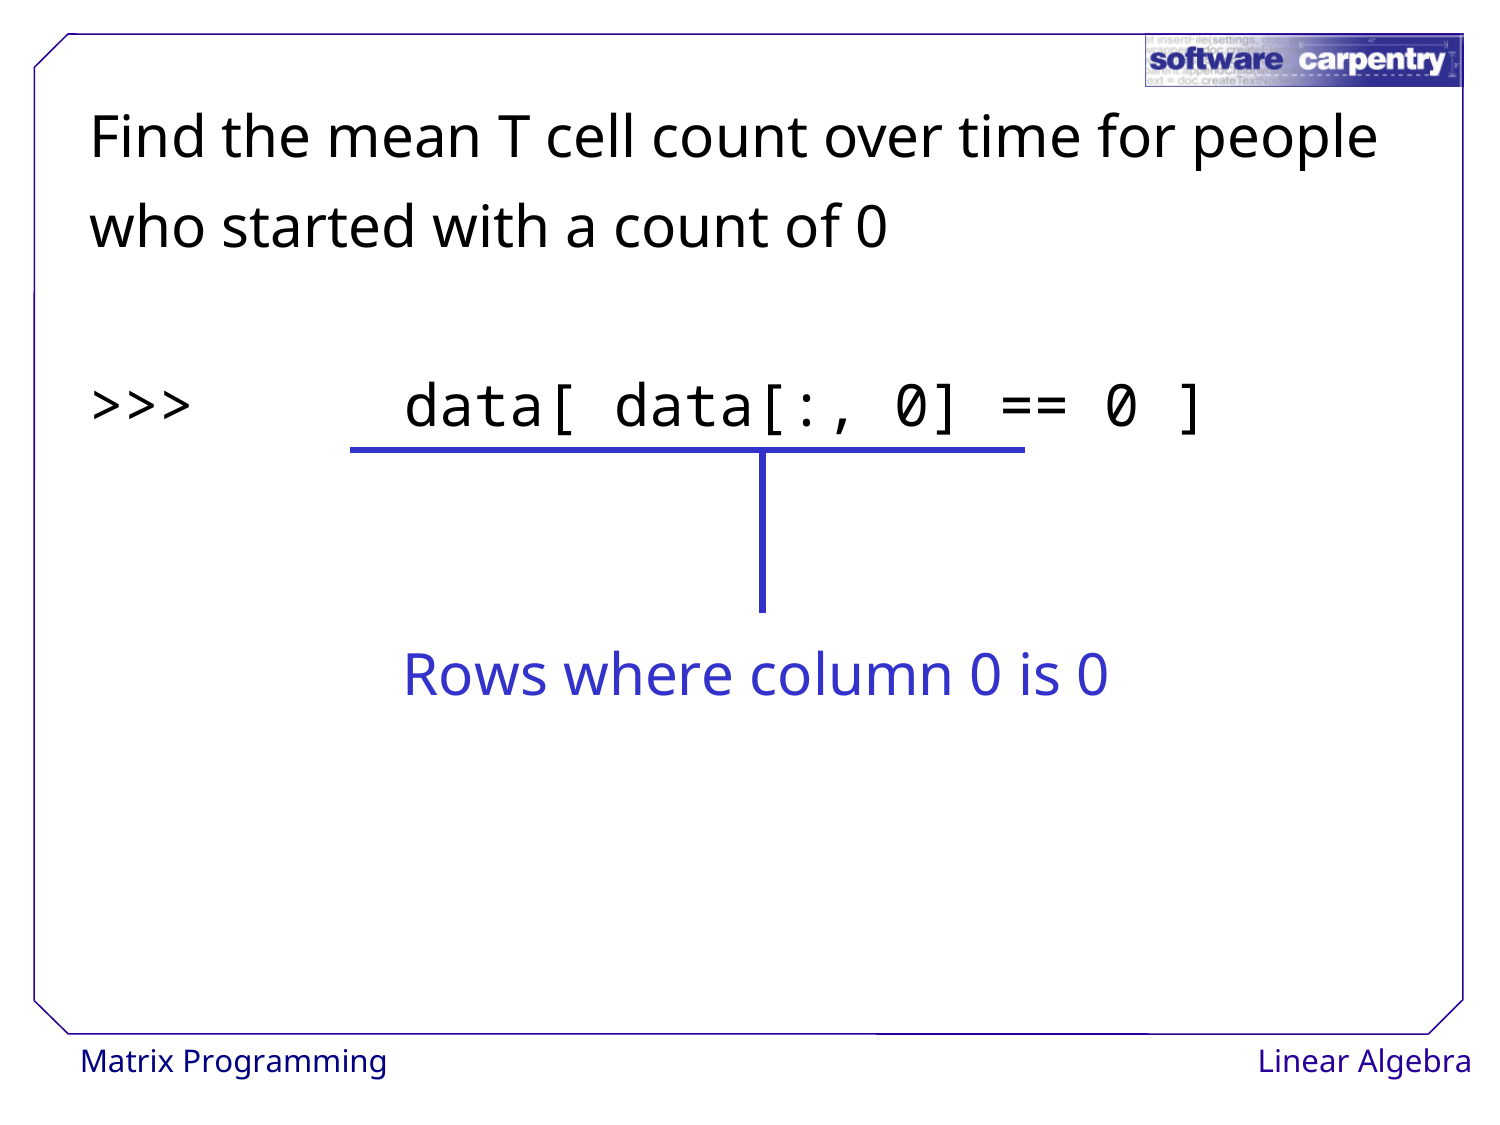

# Find the mean T cell count over time for people
who started with a count of 0
>>> data[ data[:, 0] == 0 ]
Rows where column 0 is 0